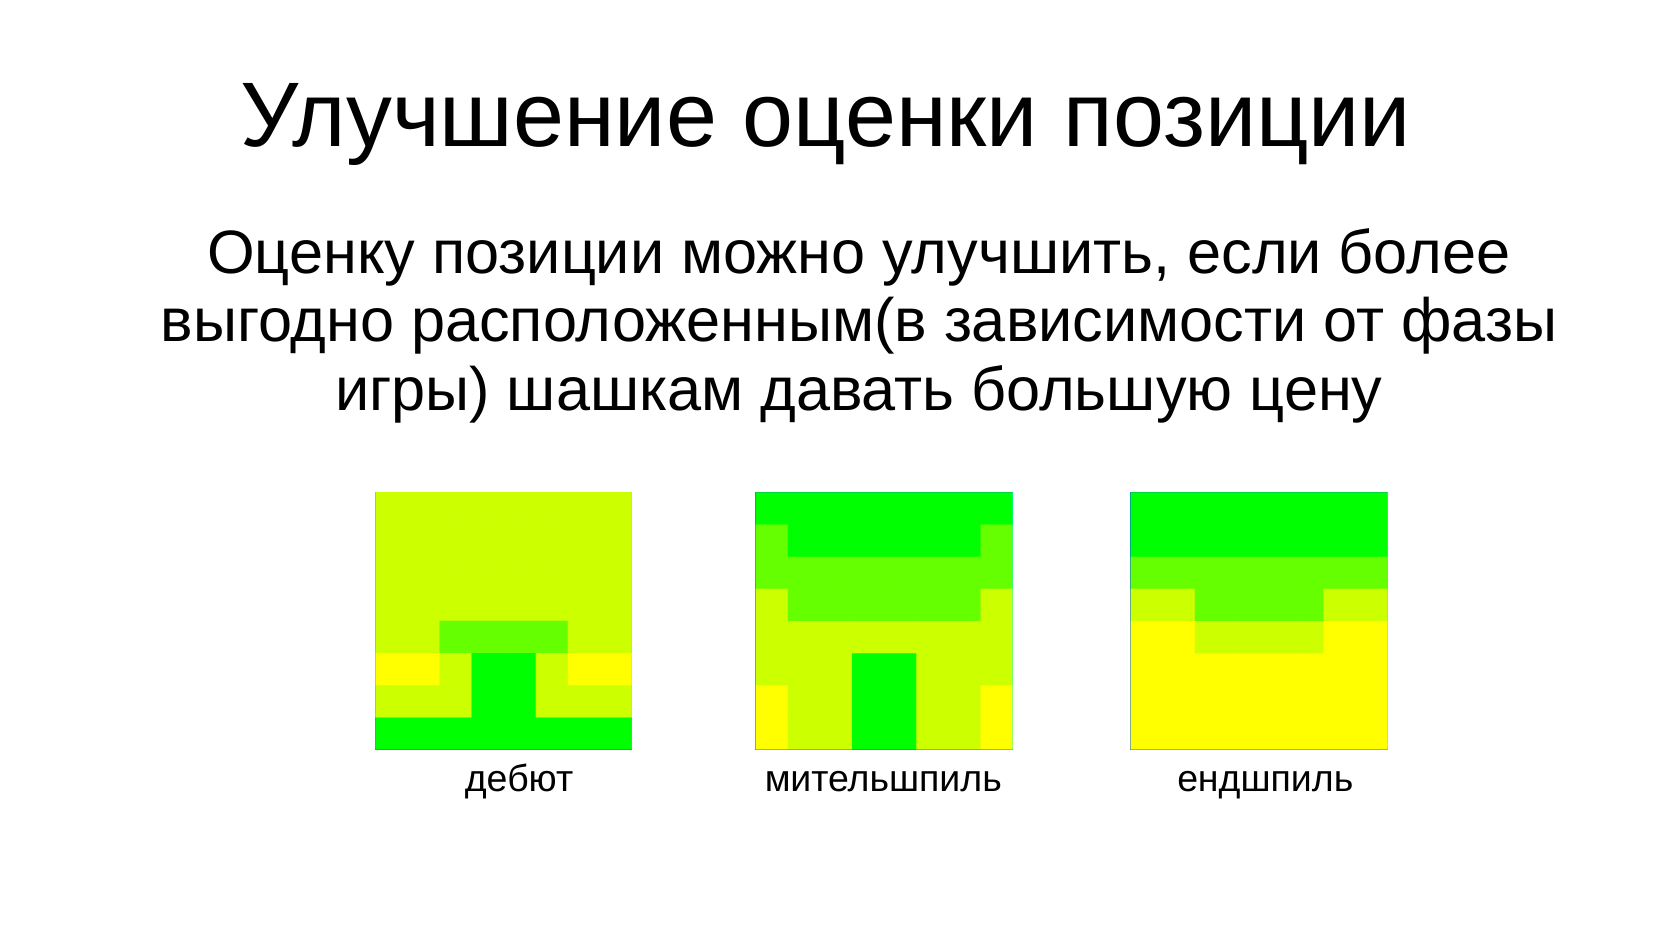

# Улучшение оценки позиции
Оценку позиции можно улучшить, если более выгодно расположенным(в зависимости от фазы игры) шашкам давать большую цену
дебют
мительшпиль
ендшпиль